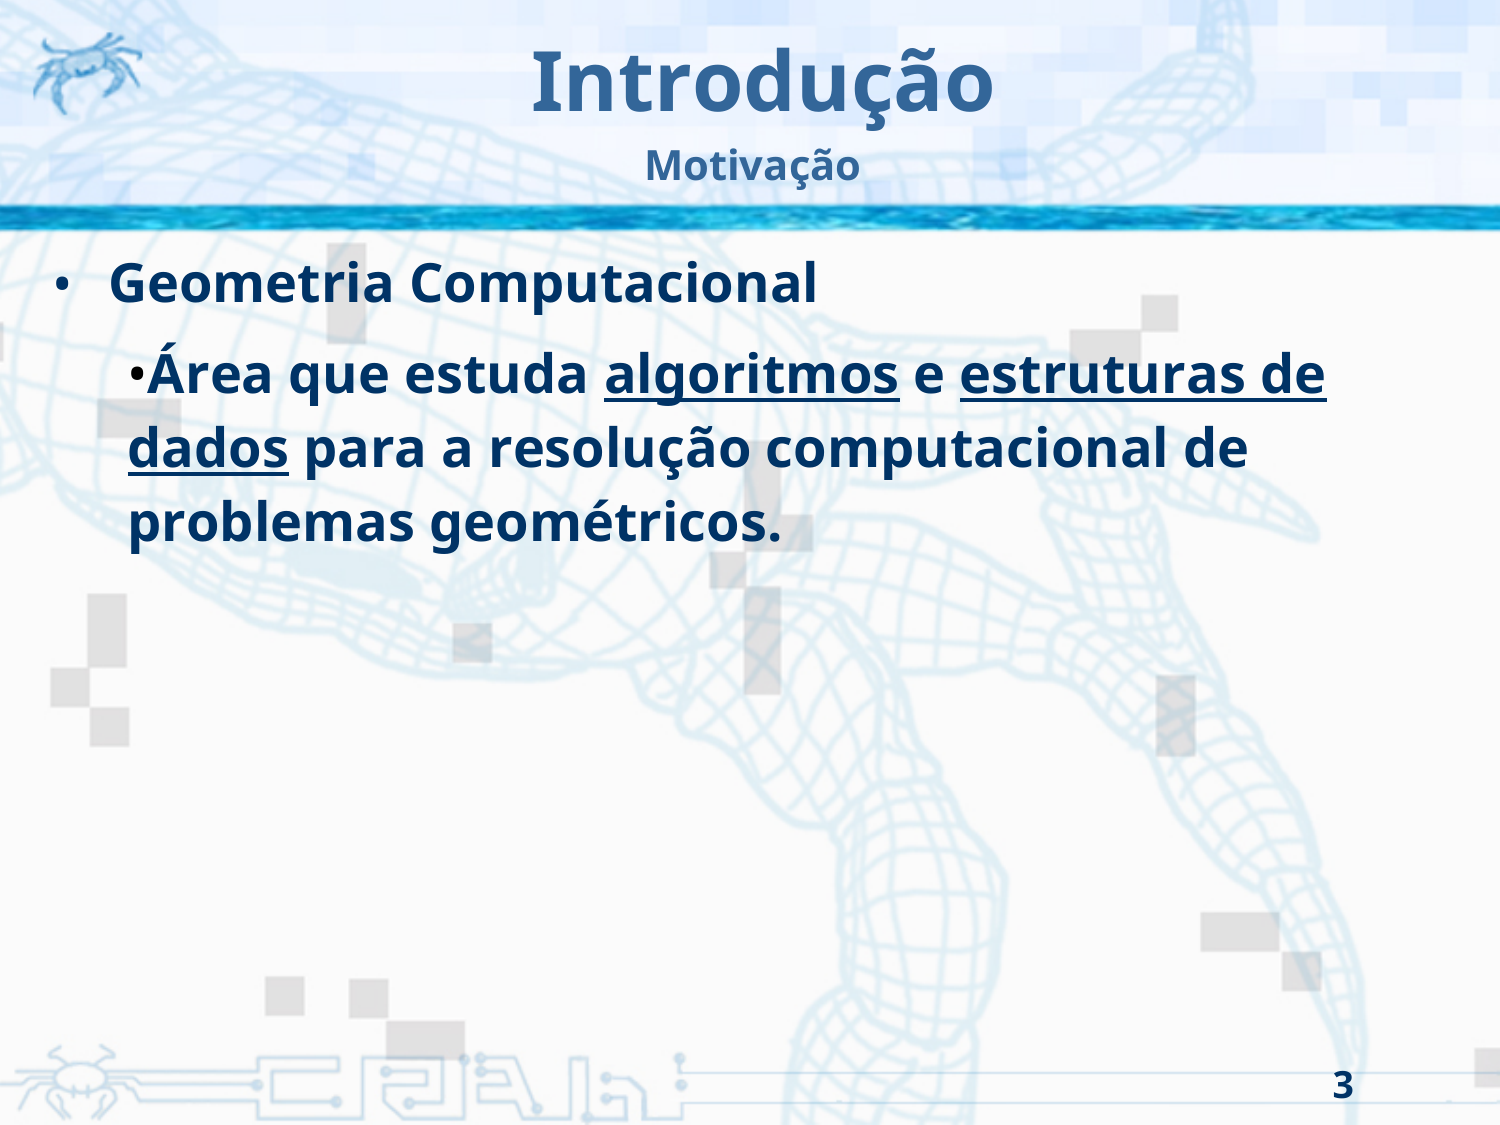

Introdução
Motivação
Geometria Computacional
Área que estuda algoritmos e estruturas de dados para a resolução computacional de problemas geométricos.